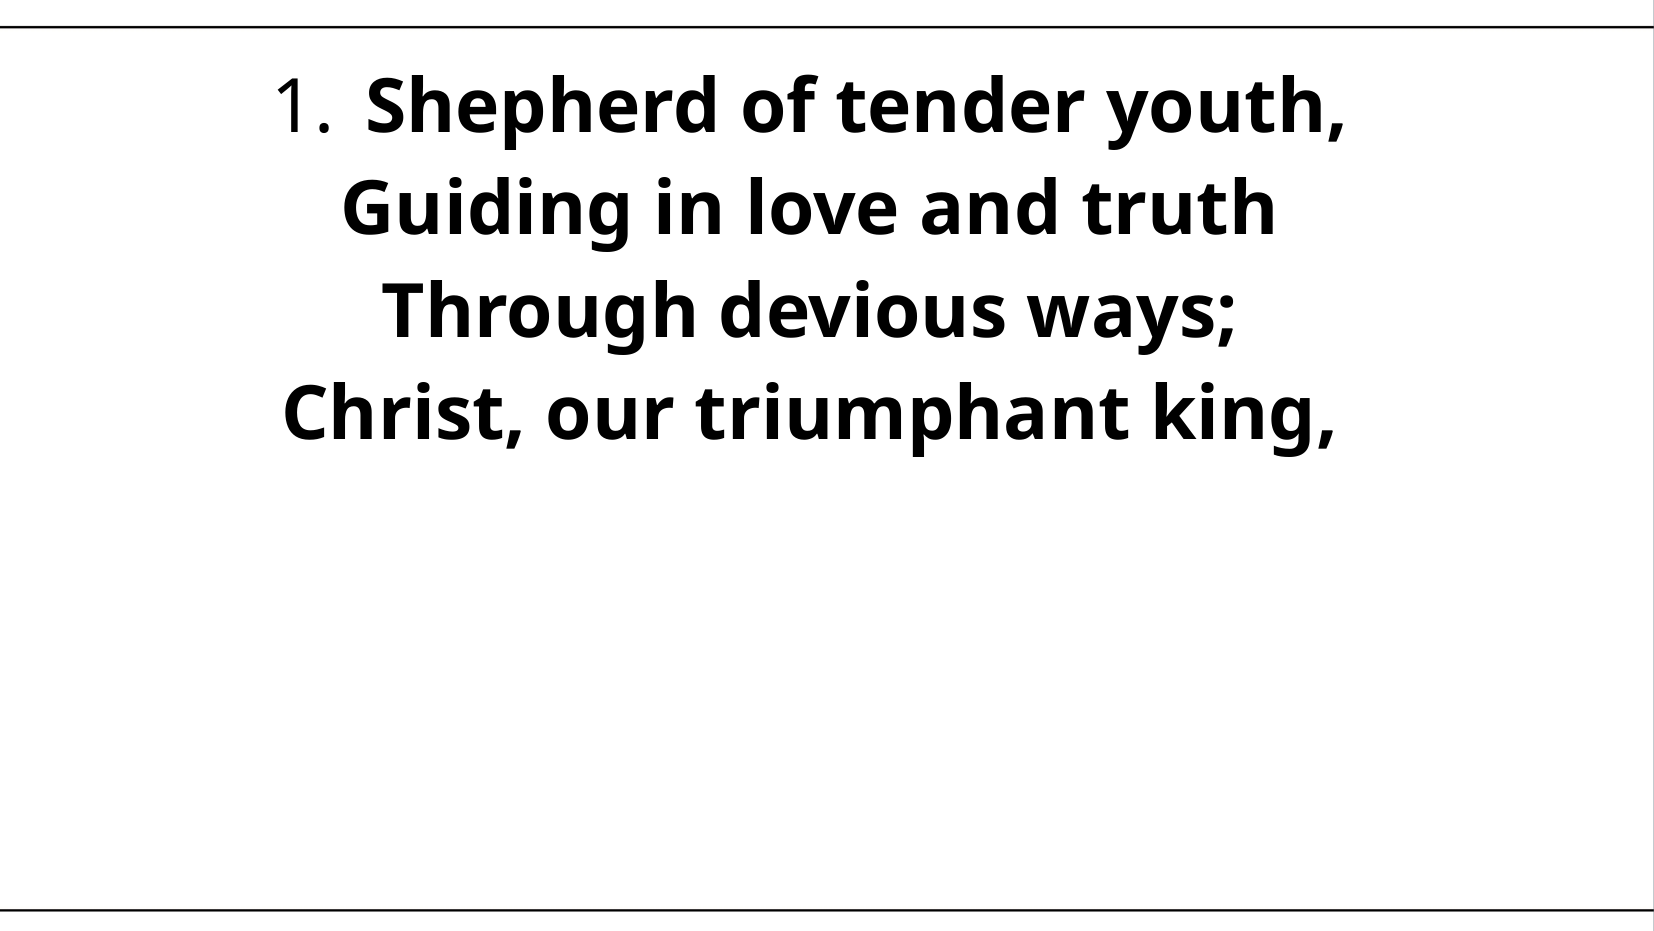

1.	 Shepherd of tender youth,
Guiding in love and truth
Through devious ways;
Christ, our triumphant king,